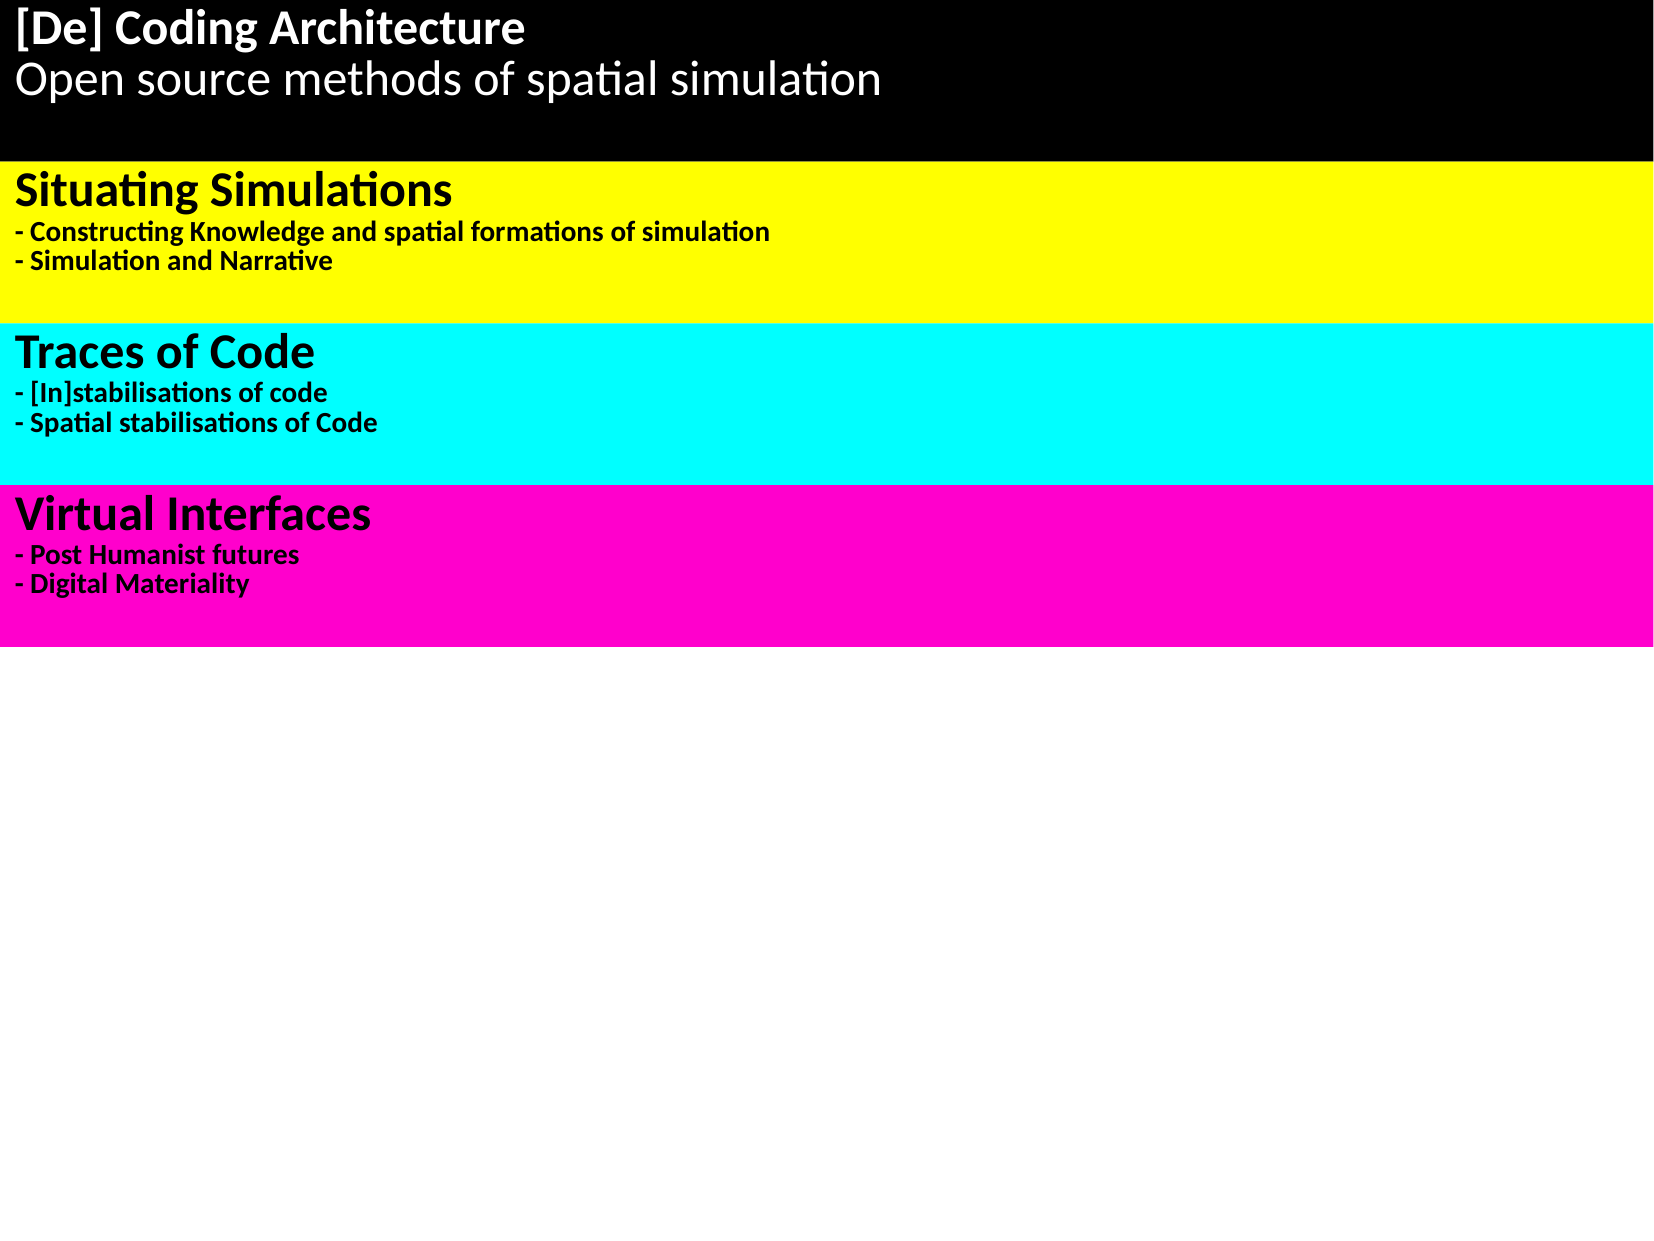

[De] Coding Architecture
Open source methods of spatial simulation
Situating Simulations
- Constructing Knowledge and spatial formations of simulation
- Simulation and Narrative
Traces of Code
- [In]stabilisations of code
- Spatial stabilisations of Code
Virtual Interfaces
- Post Humanist futures
- Digital Materiality